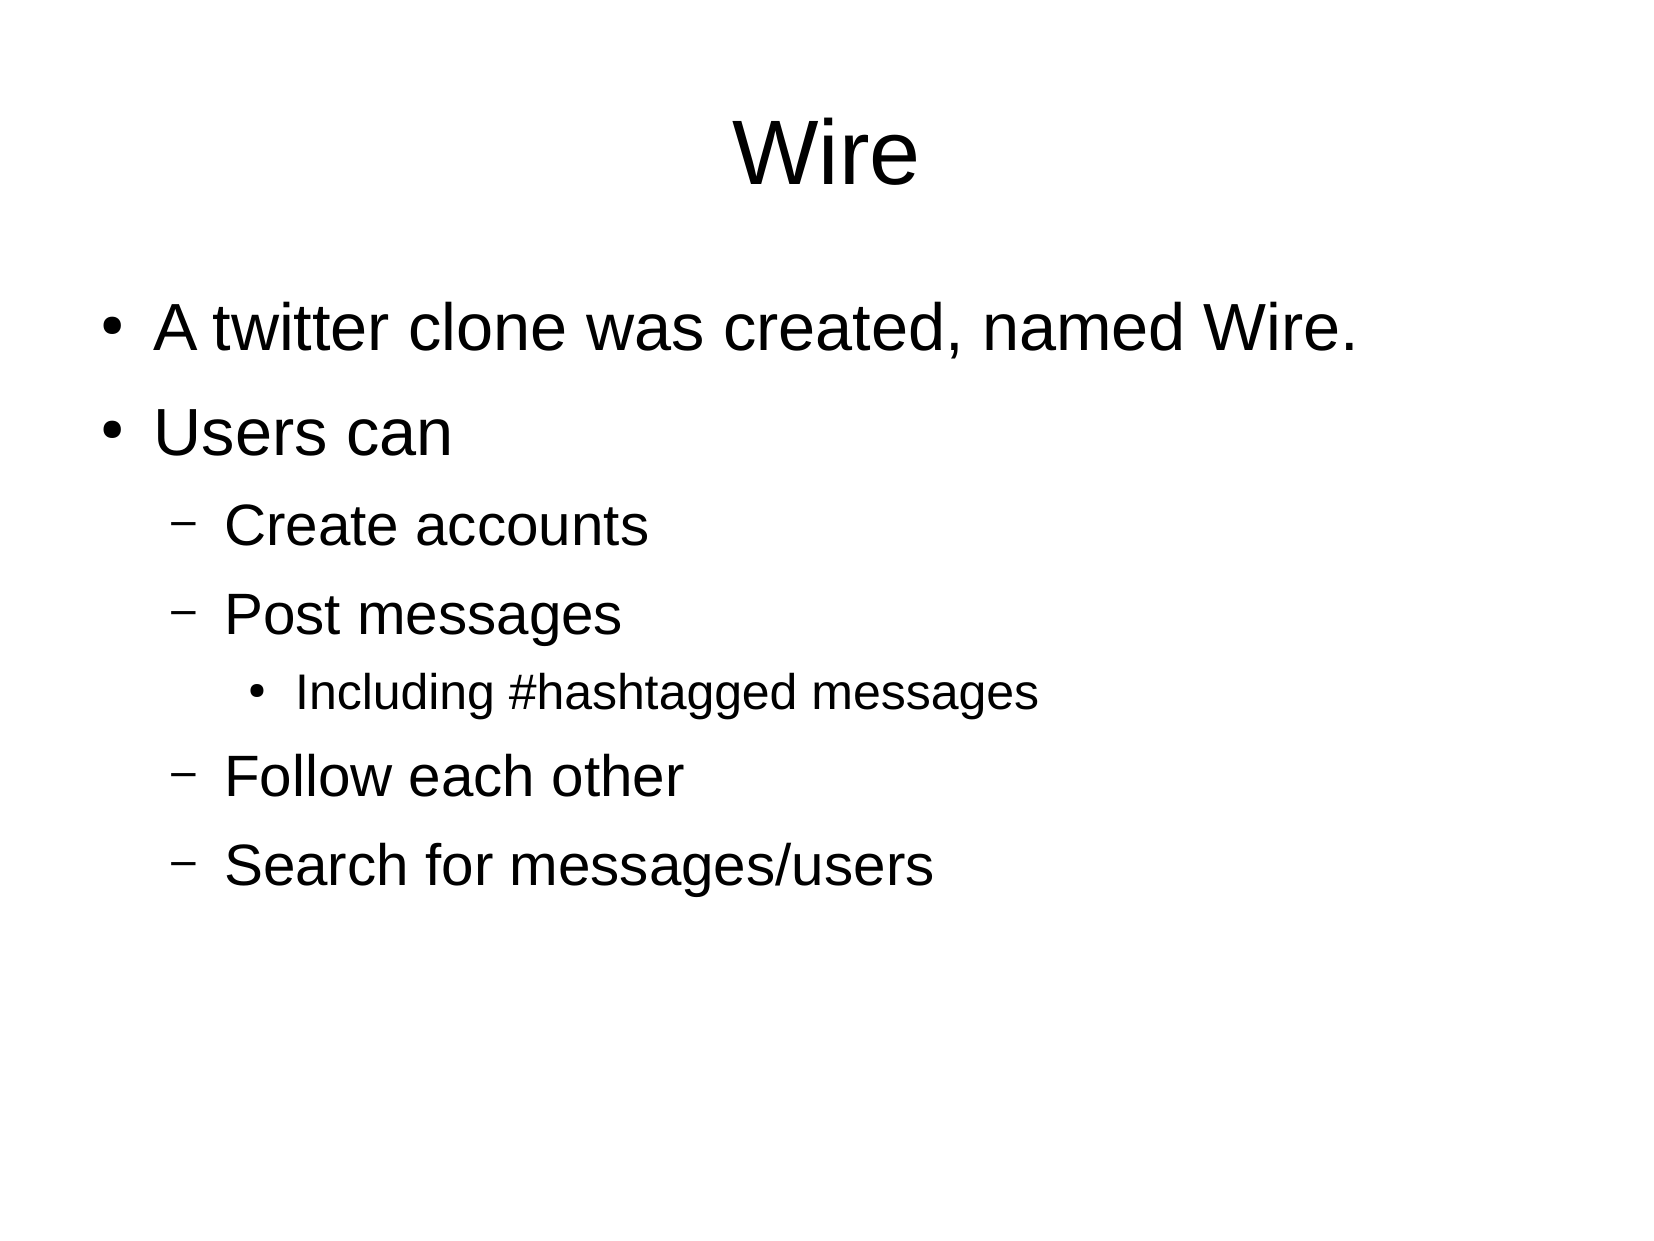

# Wire
A twitter clone was created, named Wire.
Users can
Create accounts
Post messages
Including #hashtagged messages
Follow each other
Search for messages/users